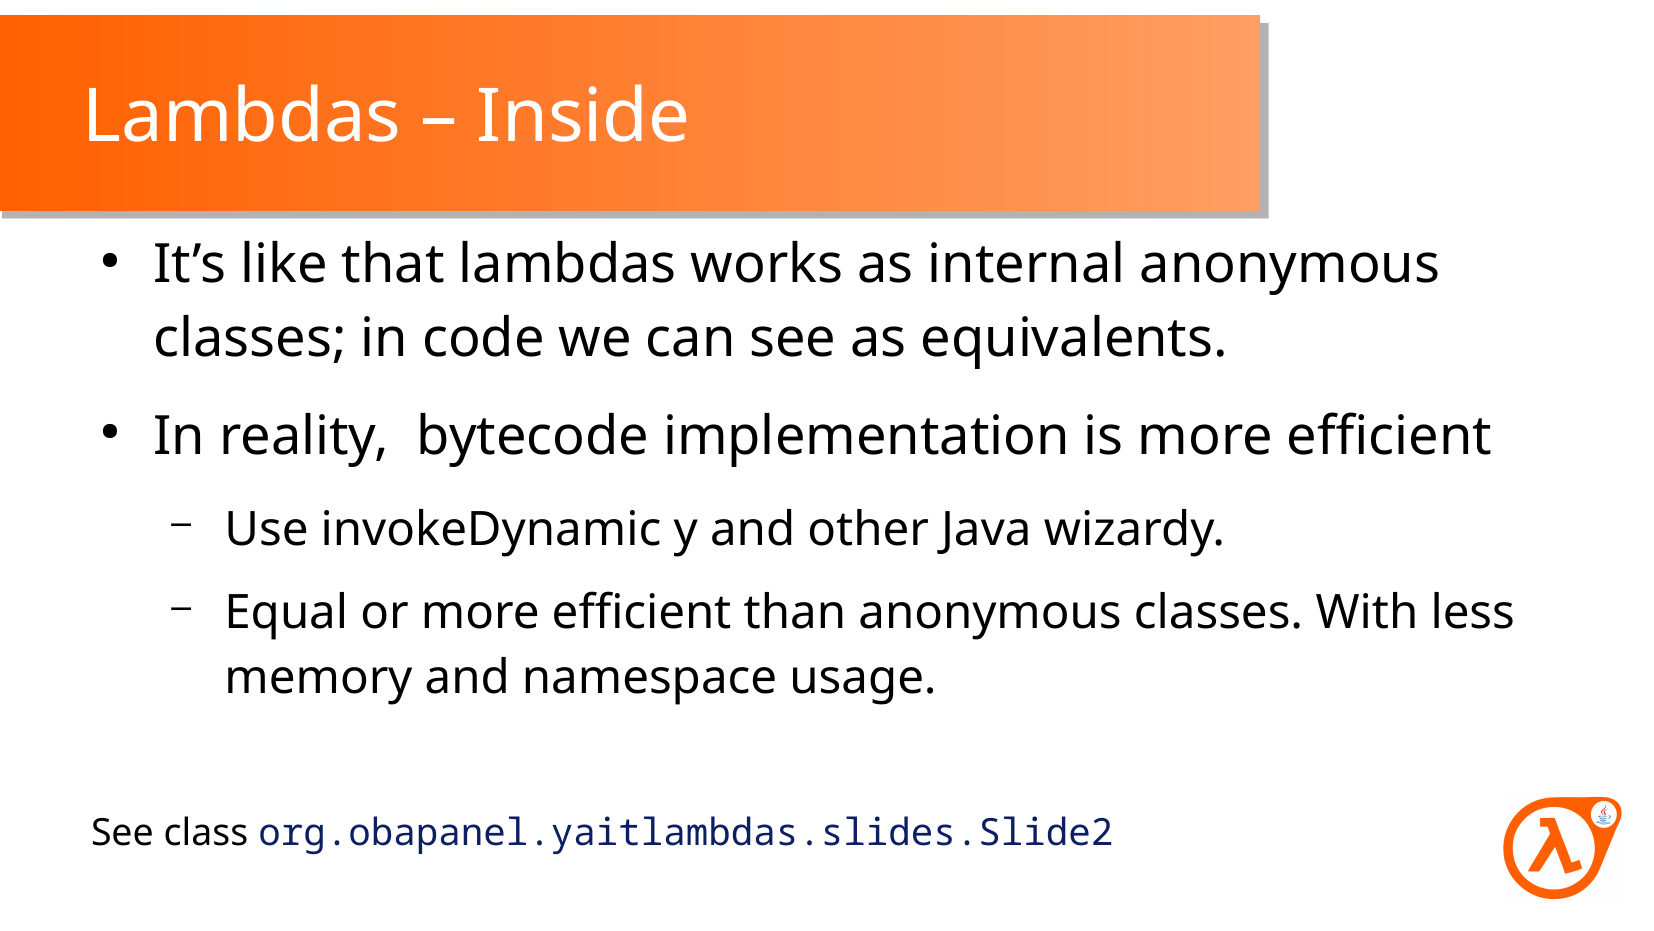

# Lambdas – Inside
It’s like that lambdas works as internal anonymous classes; in code we can see as equivalents.
In reality, bytecode implementation is more efficient
Use invokeDynamic y and other Java wizardy.
Equal or more efficient than anonymous classes. With less memory and namespace usage.
See class org.obapanel.yaitlambdas.slides.Slide2